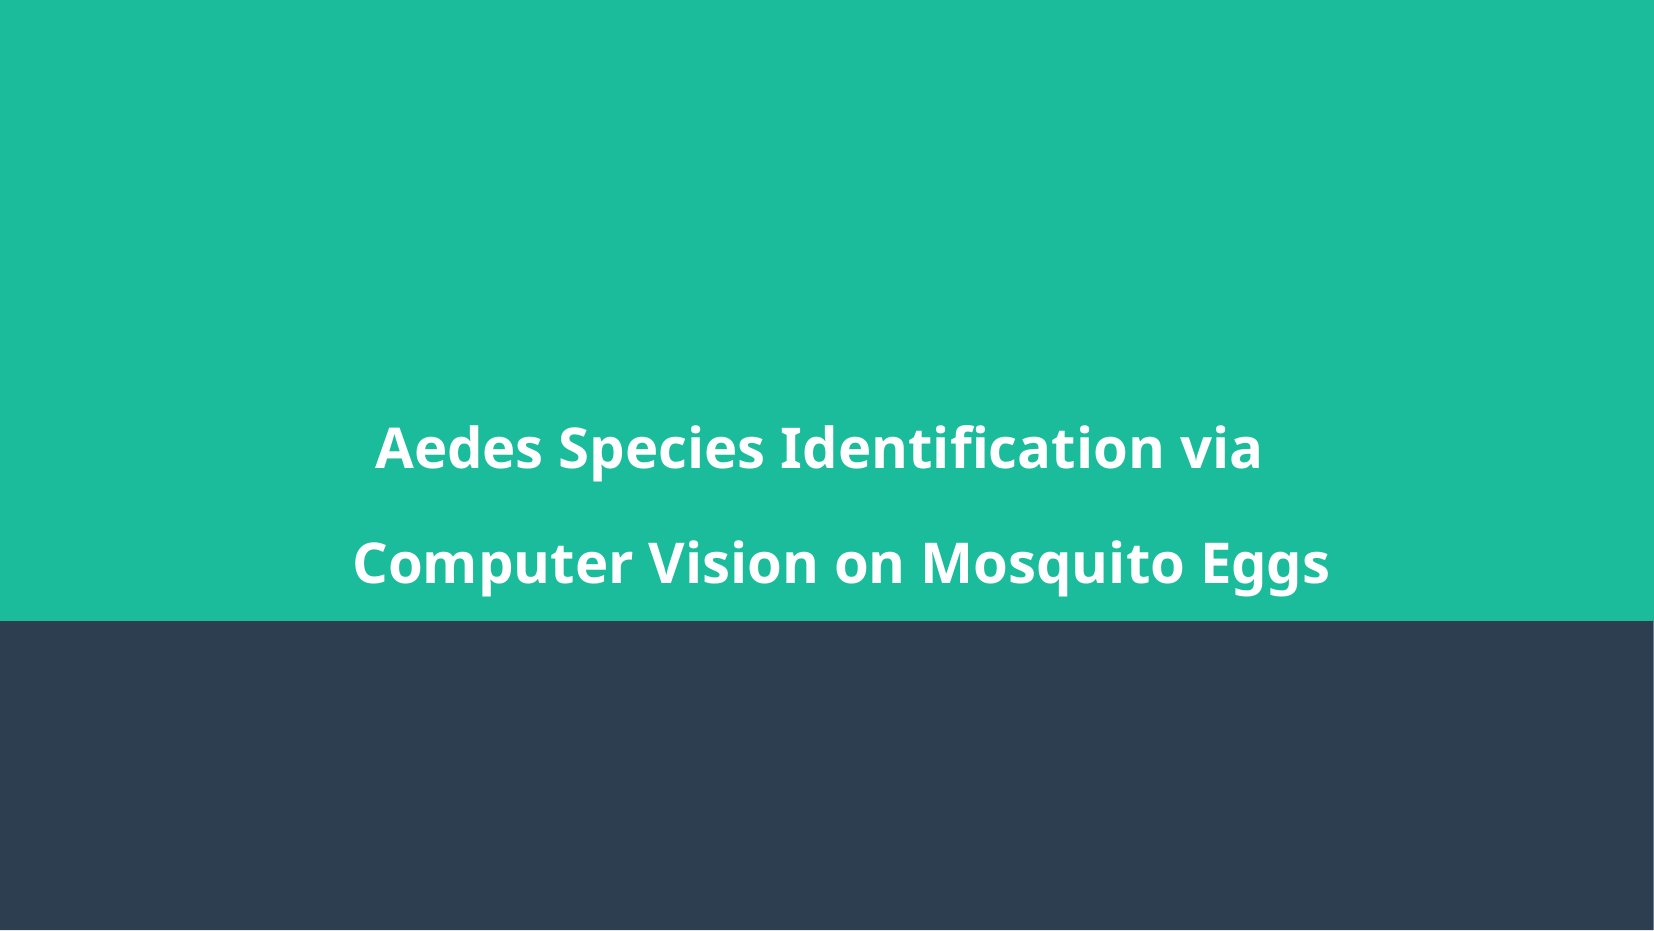

# Aedes Species Identification via Computer Vision on Mosquito Eggs